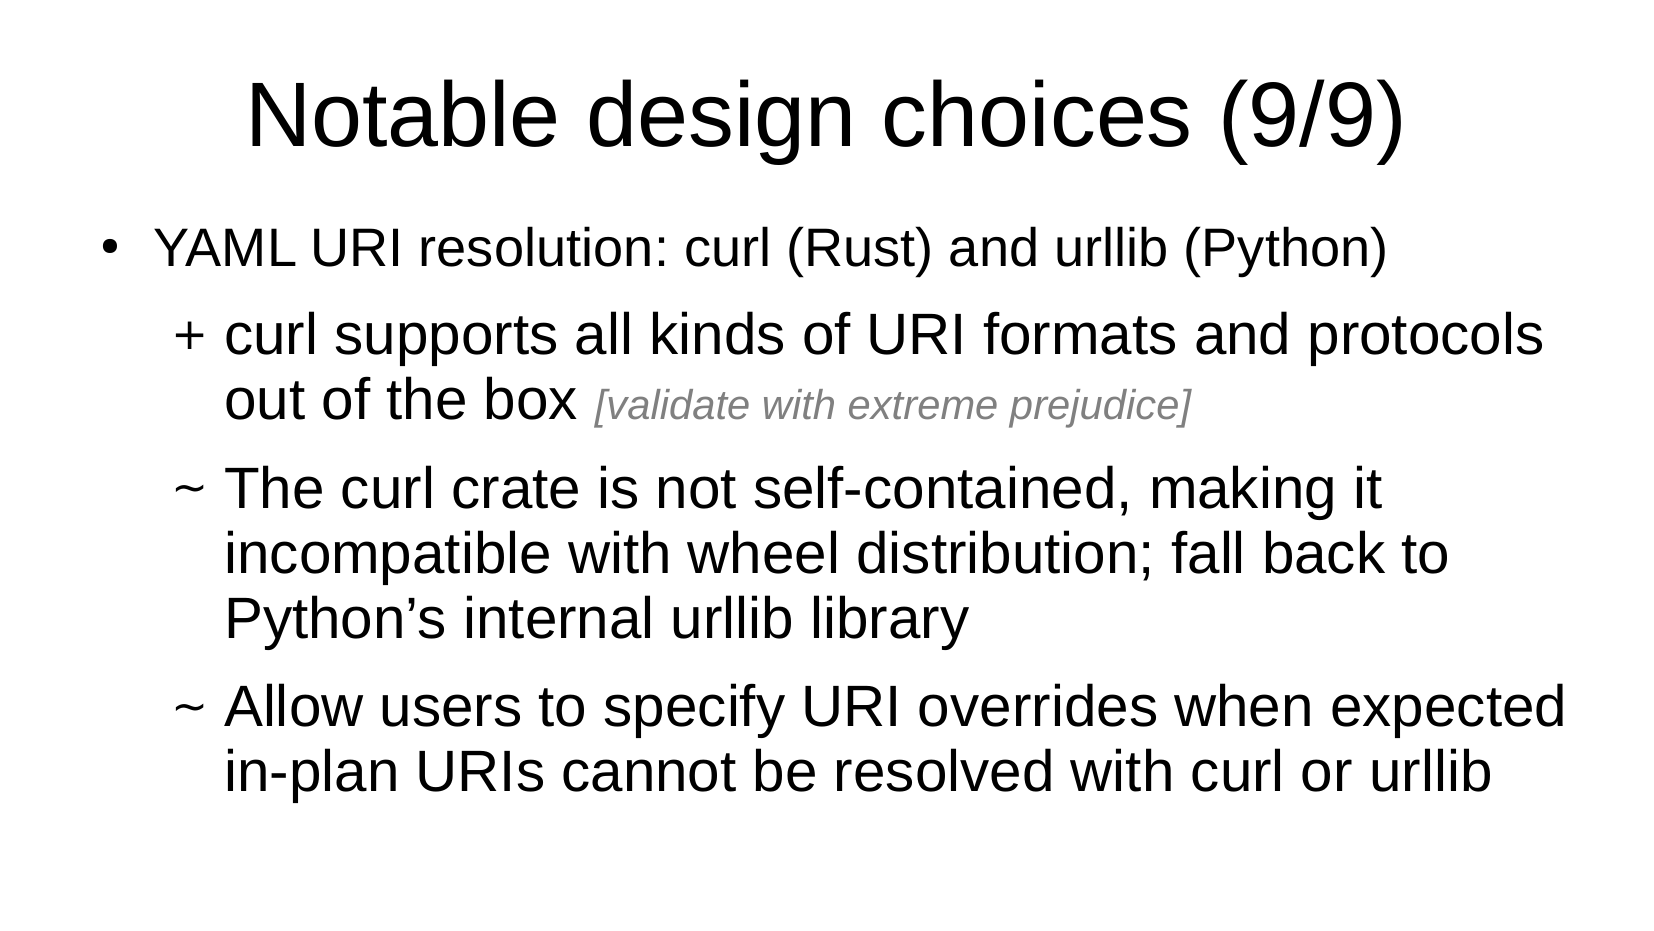

# Notable design choices (9/9)
YAML URI resolution: curl (Rust) and urllib (Python)
curl supports all kinds of URI formats and protocols out of the box [validate with extreme prejudice]
The curl crate is not self-contained, making it incompatible with wheel distribution; fall back to Python’s internal urllib library
Allow users to specify URI overrides when expected in-plan URIs cannot be resolved with curl or urllib